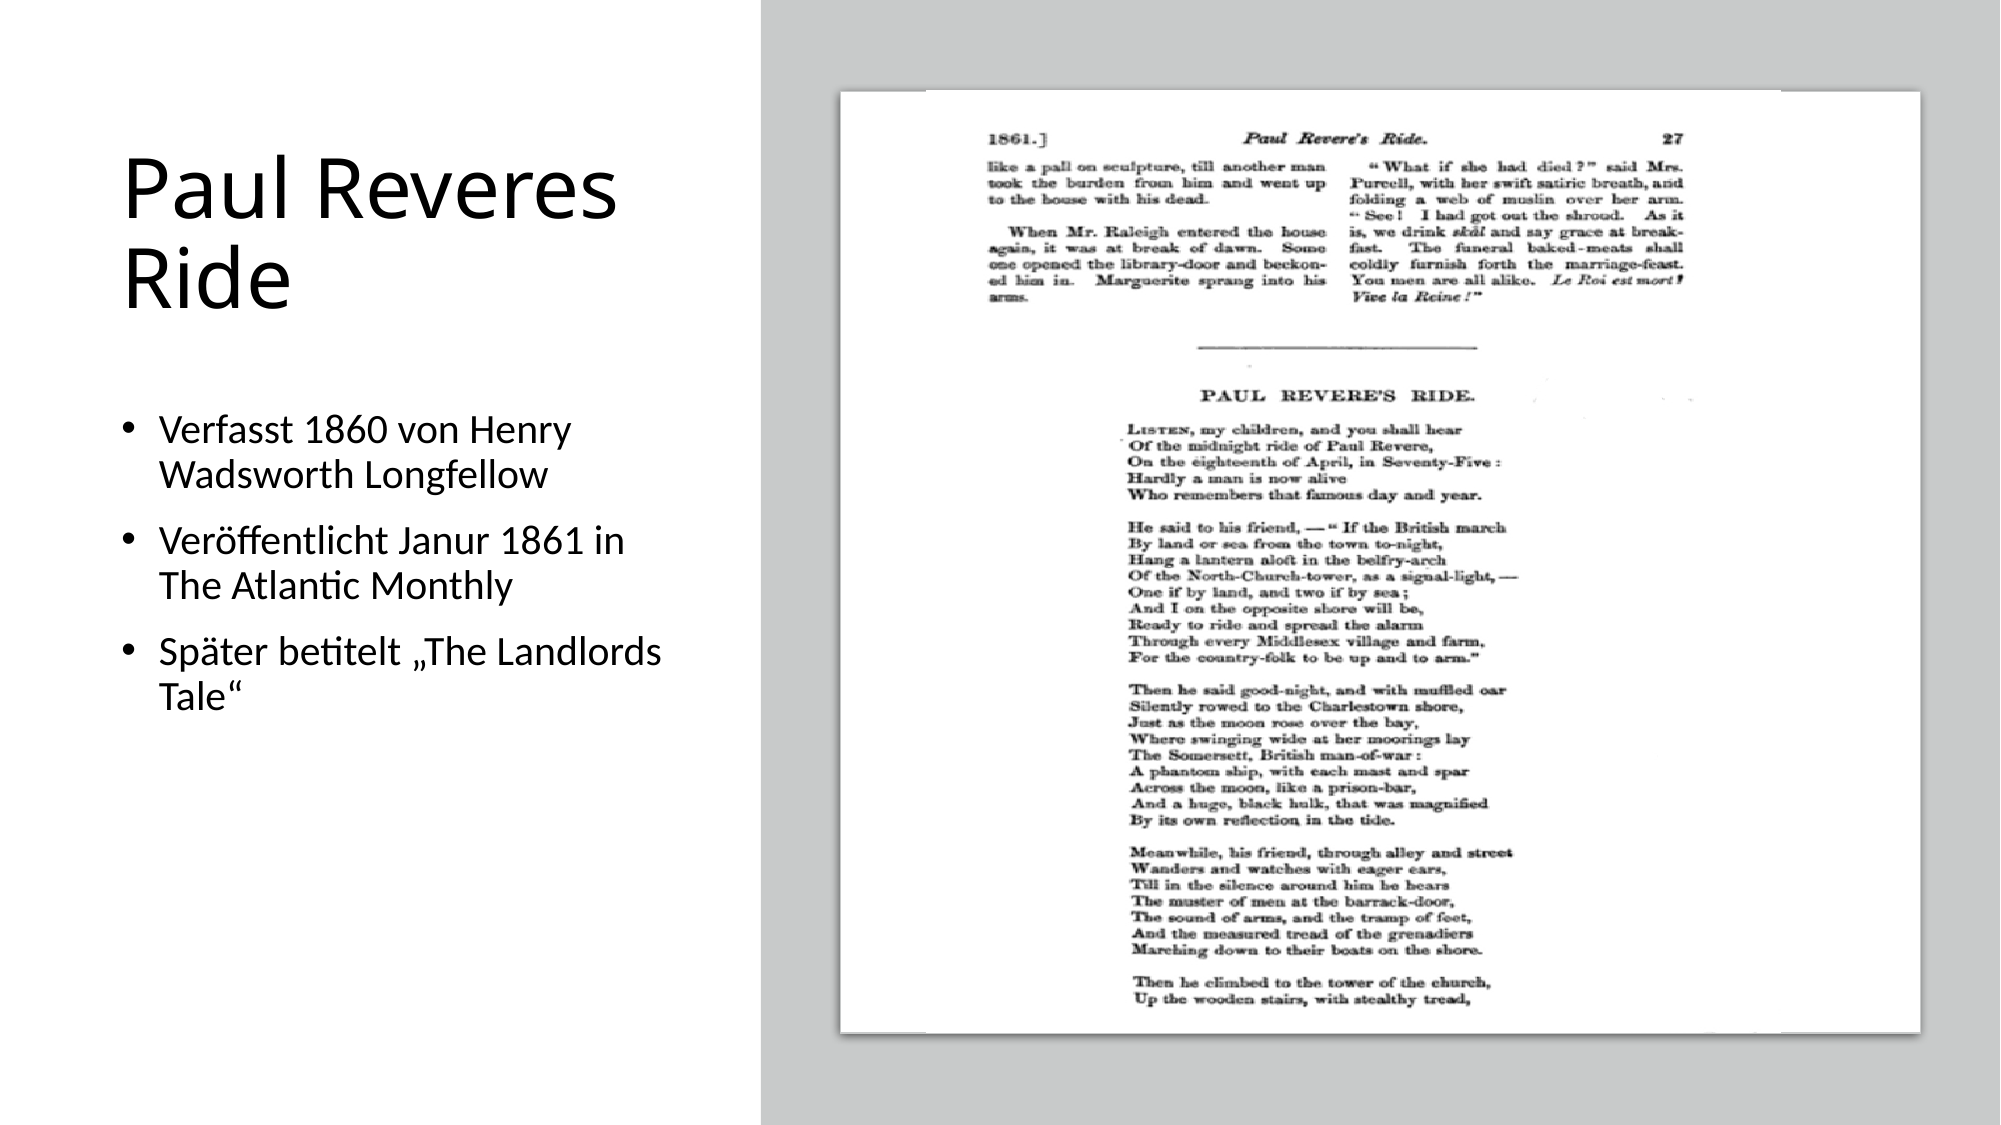

# Paul Reveres Ride
Verfasst 1860 von Henry Wadsworth Longfellow
Veröffentlicht Janur 1861 in The Atlantic Monthly
Später betitelt „The Landlords Tale“